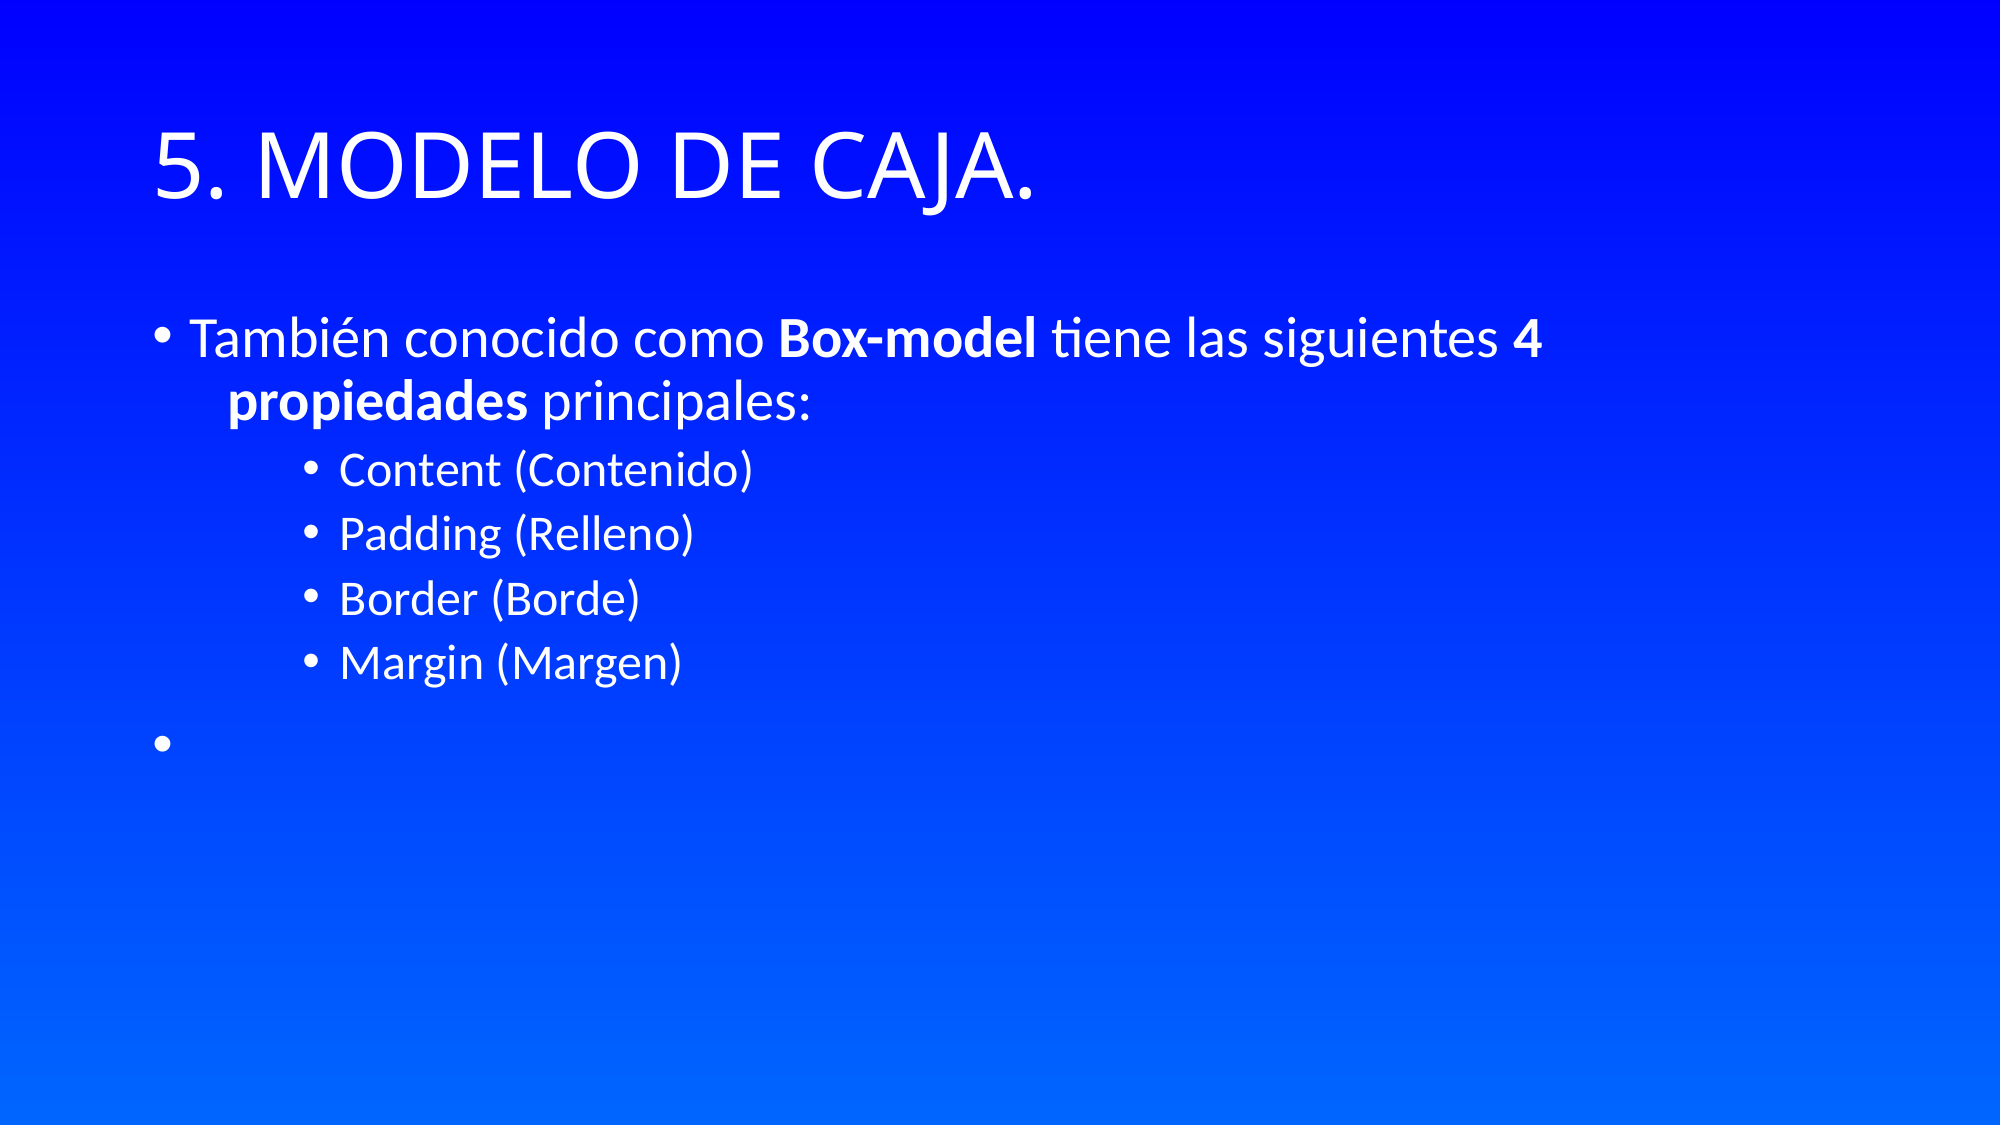

# 5. MODELO DE CAJA.
También conocido como Box-model tiene las siguientes 4 propiedades principales:
Content (Contenido)
Padding (Relleno)
Border (Borde)
Margin (Margen)